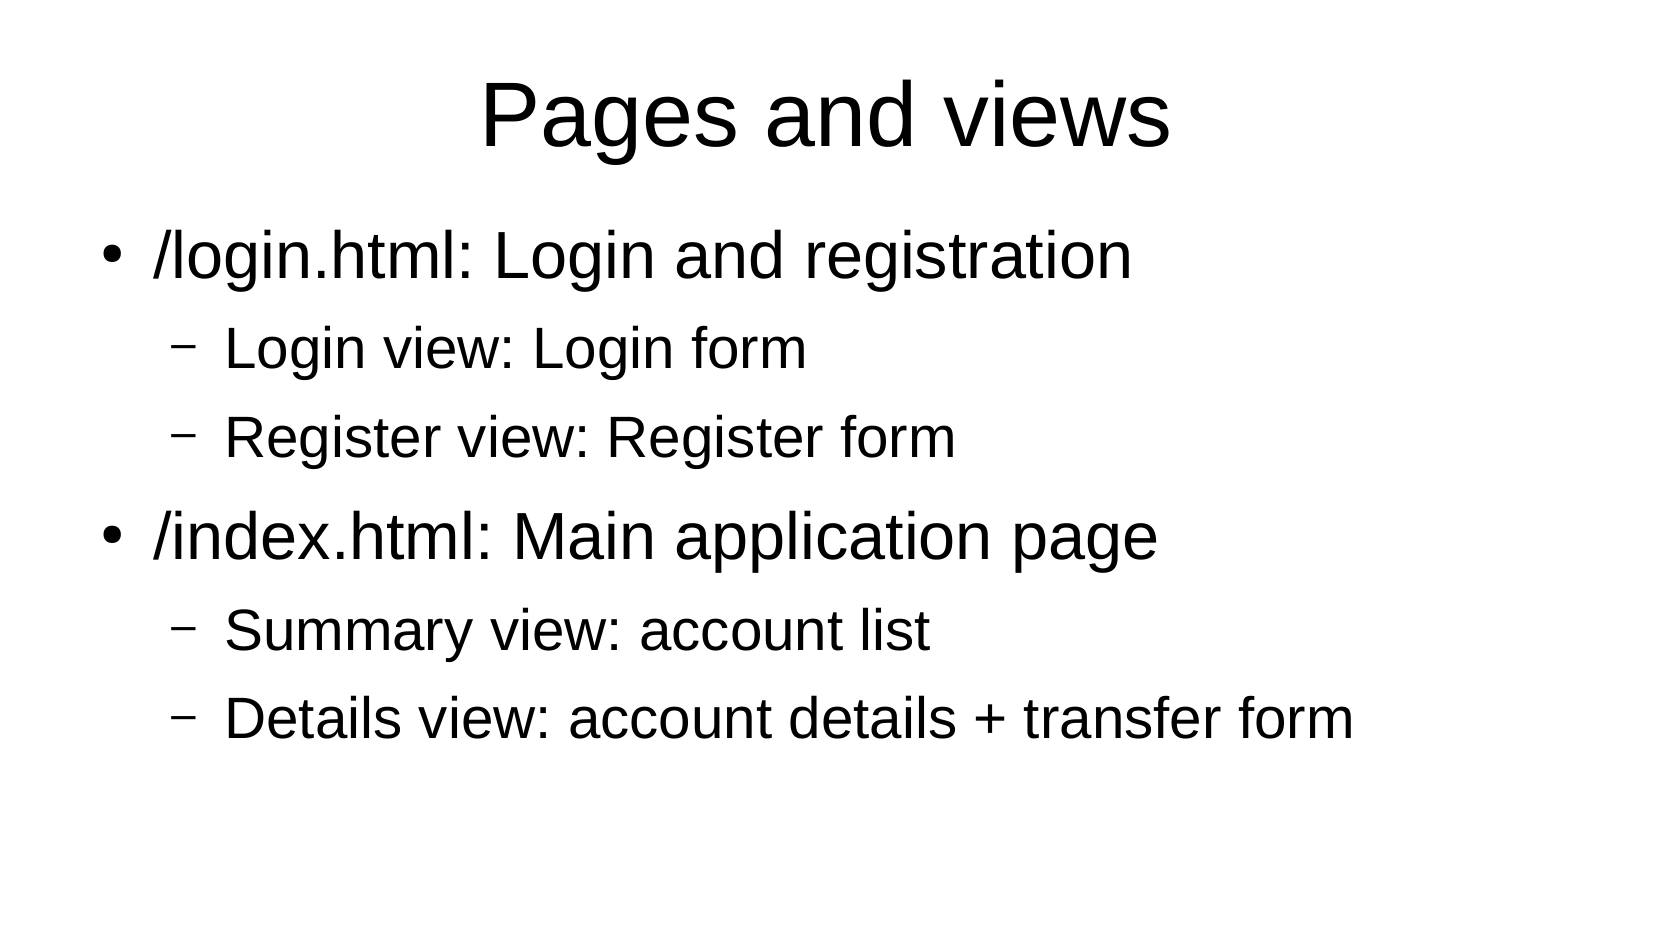

# Pages and views
/login.html: Login and registration
Login view: Login form
Register view: Register form
/index.html: Main application page
Summary view: account list
Details view: account details + transfer form